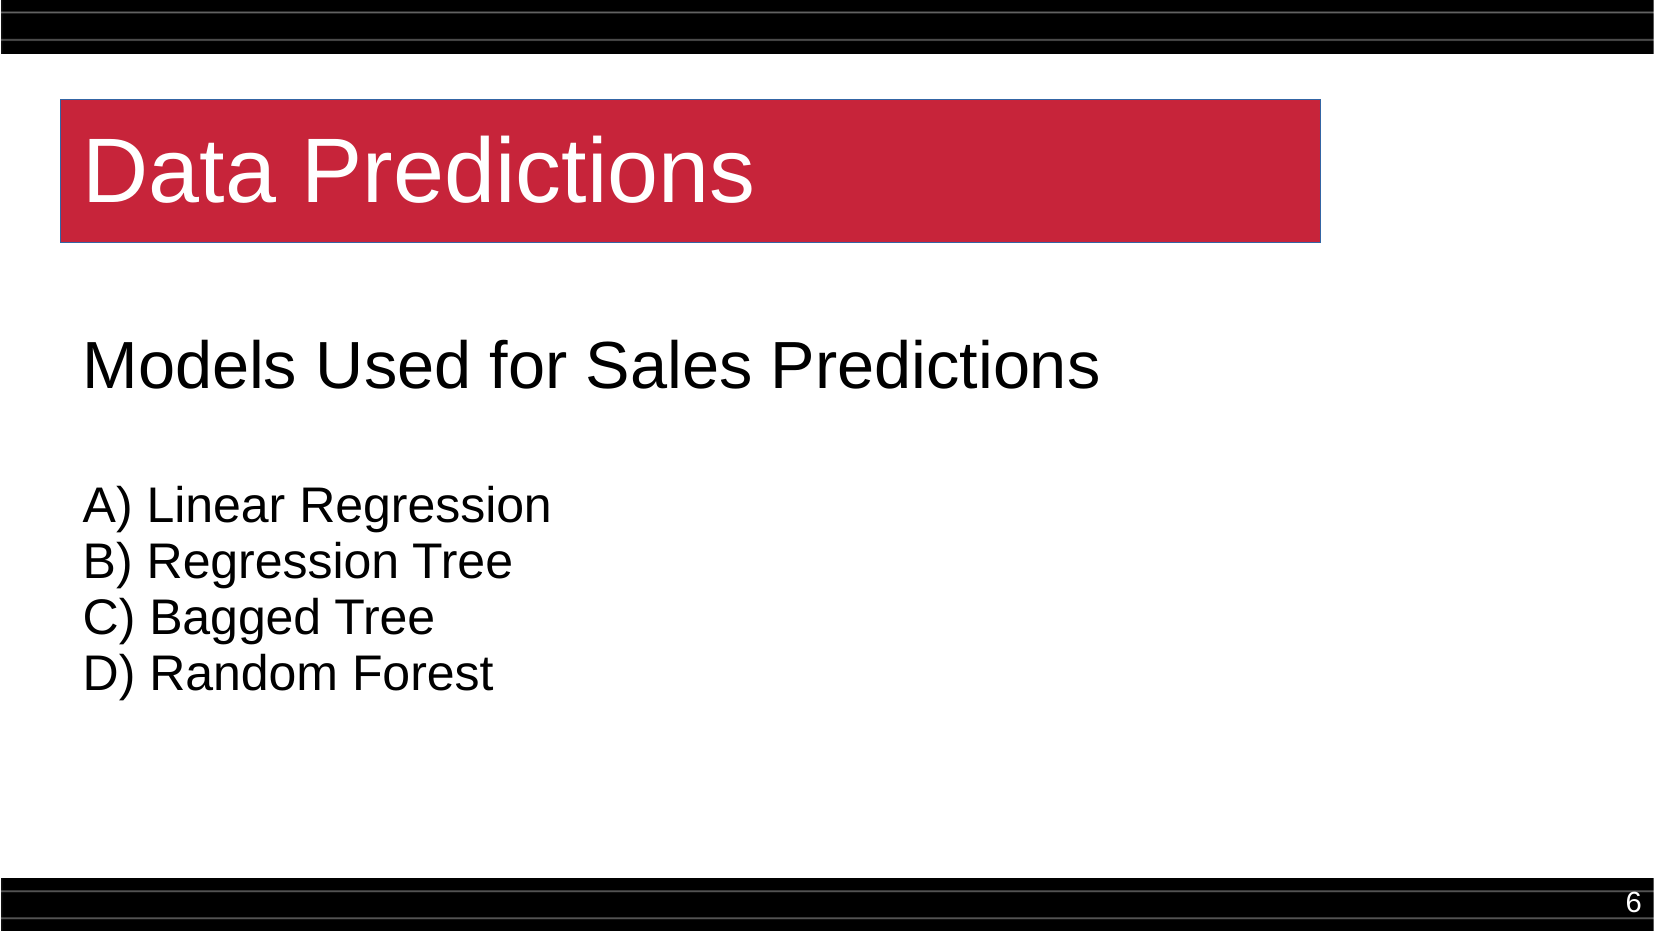

# Data Predictions
Models Used for Sales Predictions
 Linear Regression
 Regression Tree
 Bagged Tree
 Random Forest